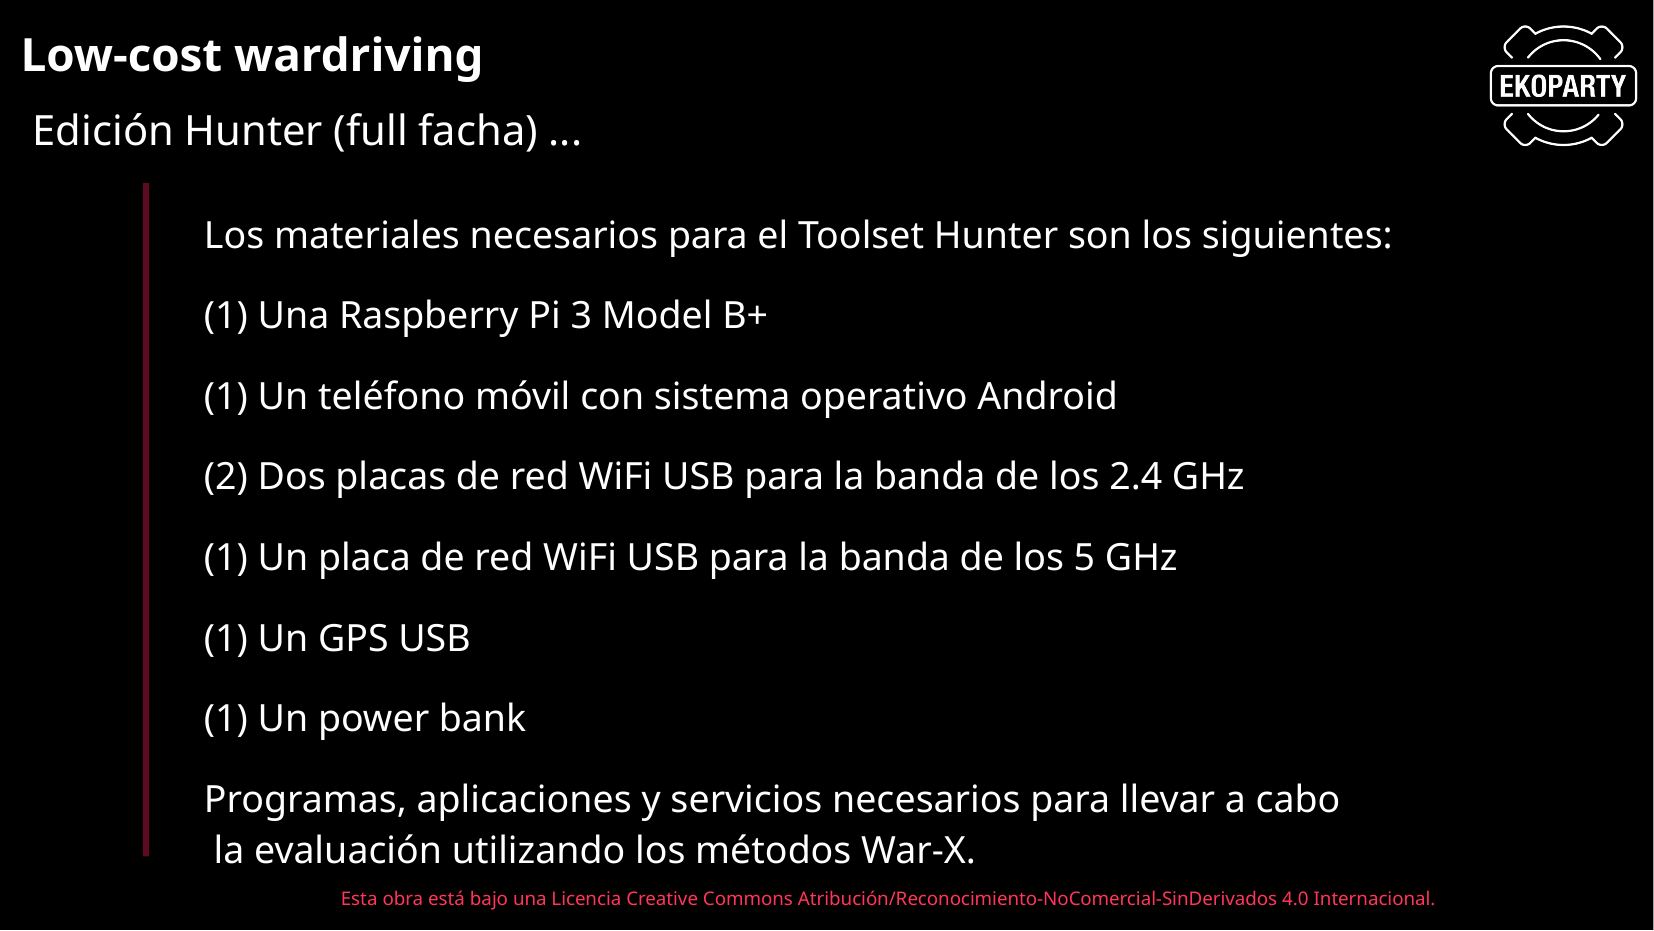

Low-cost wardriving
Edición Hunter (full facha) ...
Los materiales necesarios para el Toolset Hunter son los siguientes:
(1) Una Raspberry Pi 3 Model B+
(1) Un teléfono móvil con sistema operativo Android
(2) Dos placas de red WiFi USB para la banda de los 2.4 GHz
(1) Un placa de red WiFi USB para la banda de los 5 GHz
(1) Un GPS USB
(1) Un power bank
Programas, aplicaciones y servicios necesarios para llevar a cabo
 la evaluación utilizando los métodos War-X.
Esta obra está bajo una Licencia Creative Commons Atribución/Reconocimiento-NoComercial-SinDerivados 4.0 Internacional.